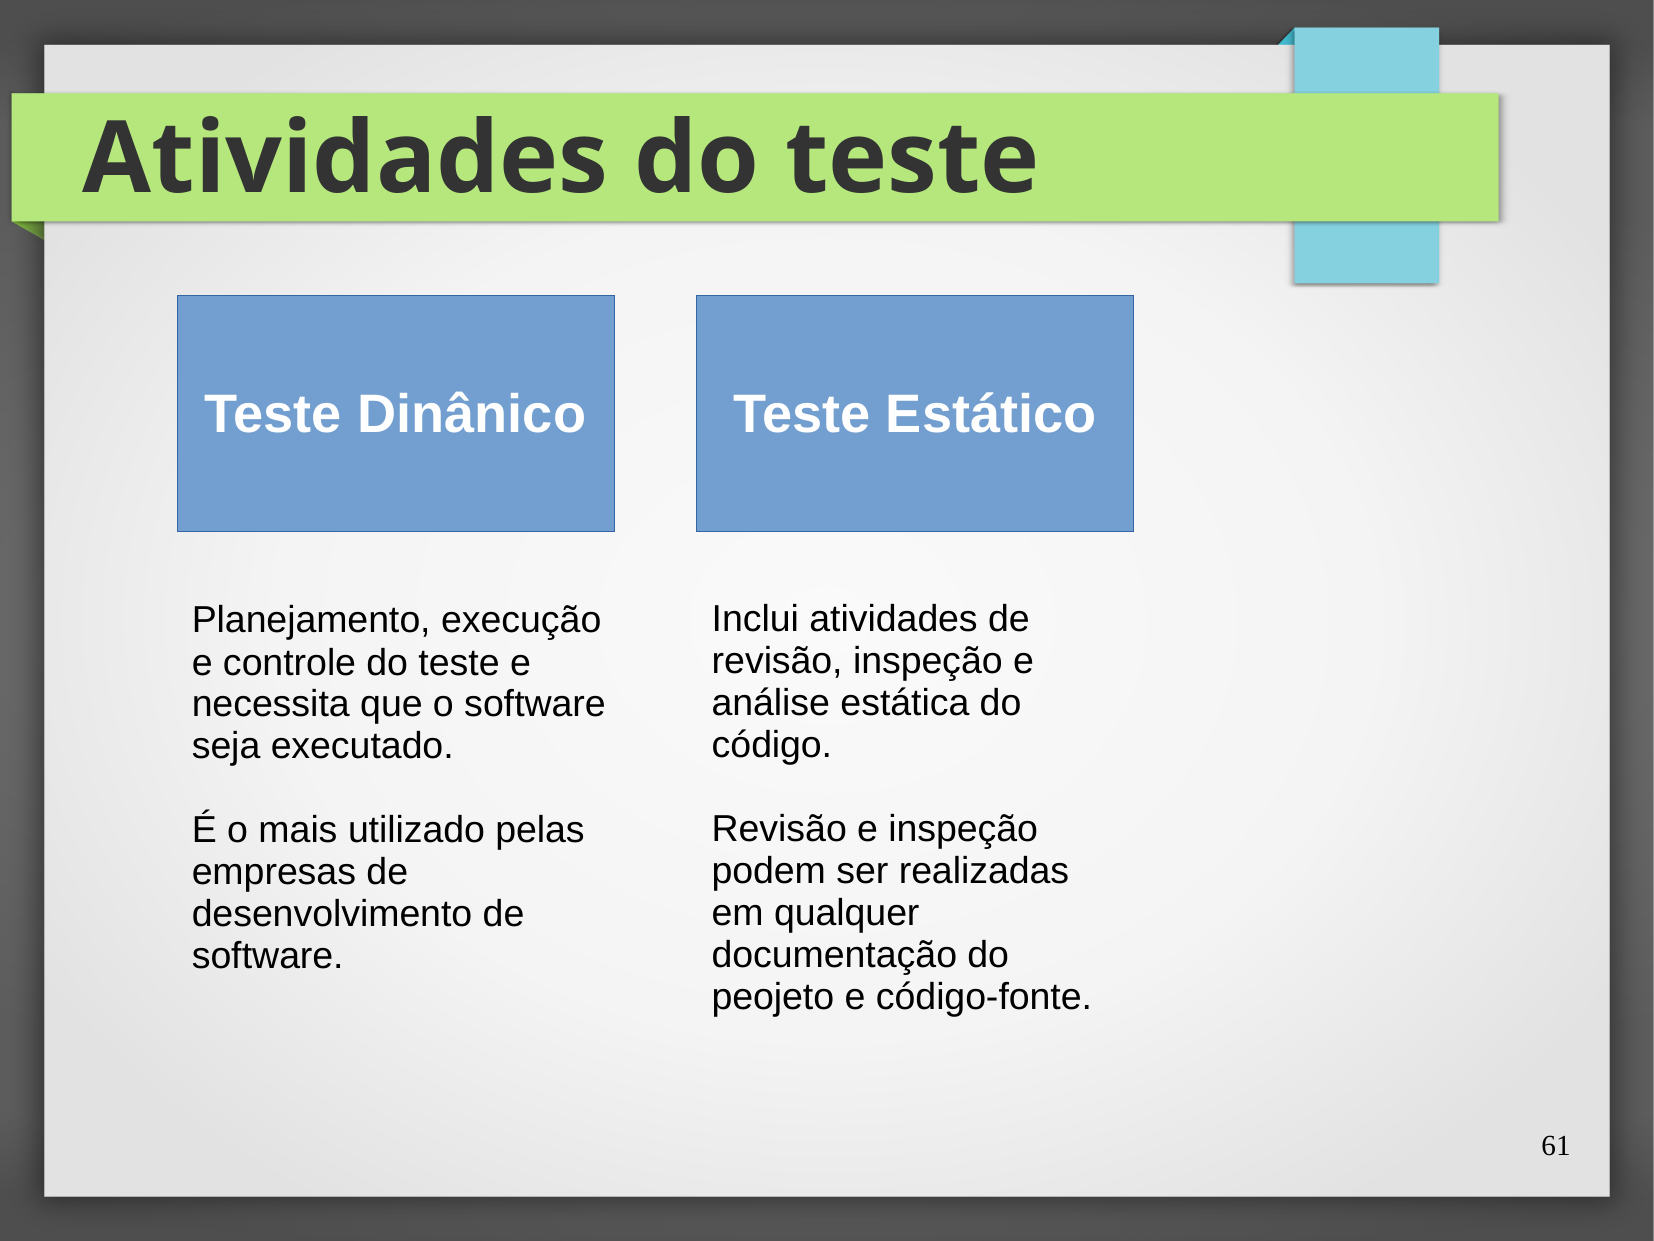

# Atividades do teste
Teste Dinânico
Teste Estático
Inclui atividades de revisão, inspeção e análise estática do código.
Revisão e inspeção podem ser realizadas em qualquer documentação do peojeto e código-fonte.
Planejamento, execução e controle do teste e necessita que o software seja executado.
É o mais utilizado pelas empresas de desenvolvimento de software.
61